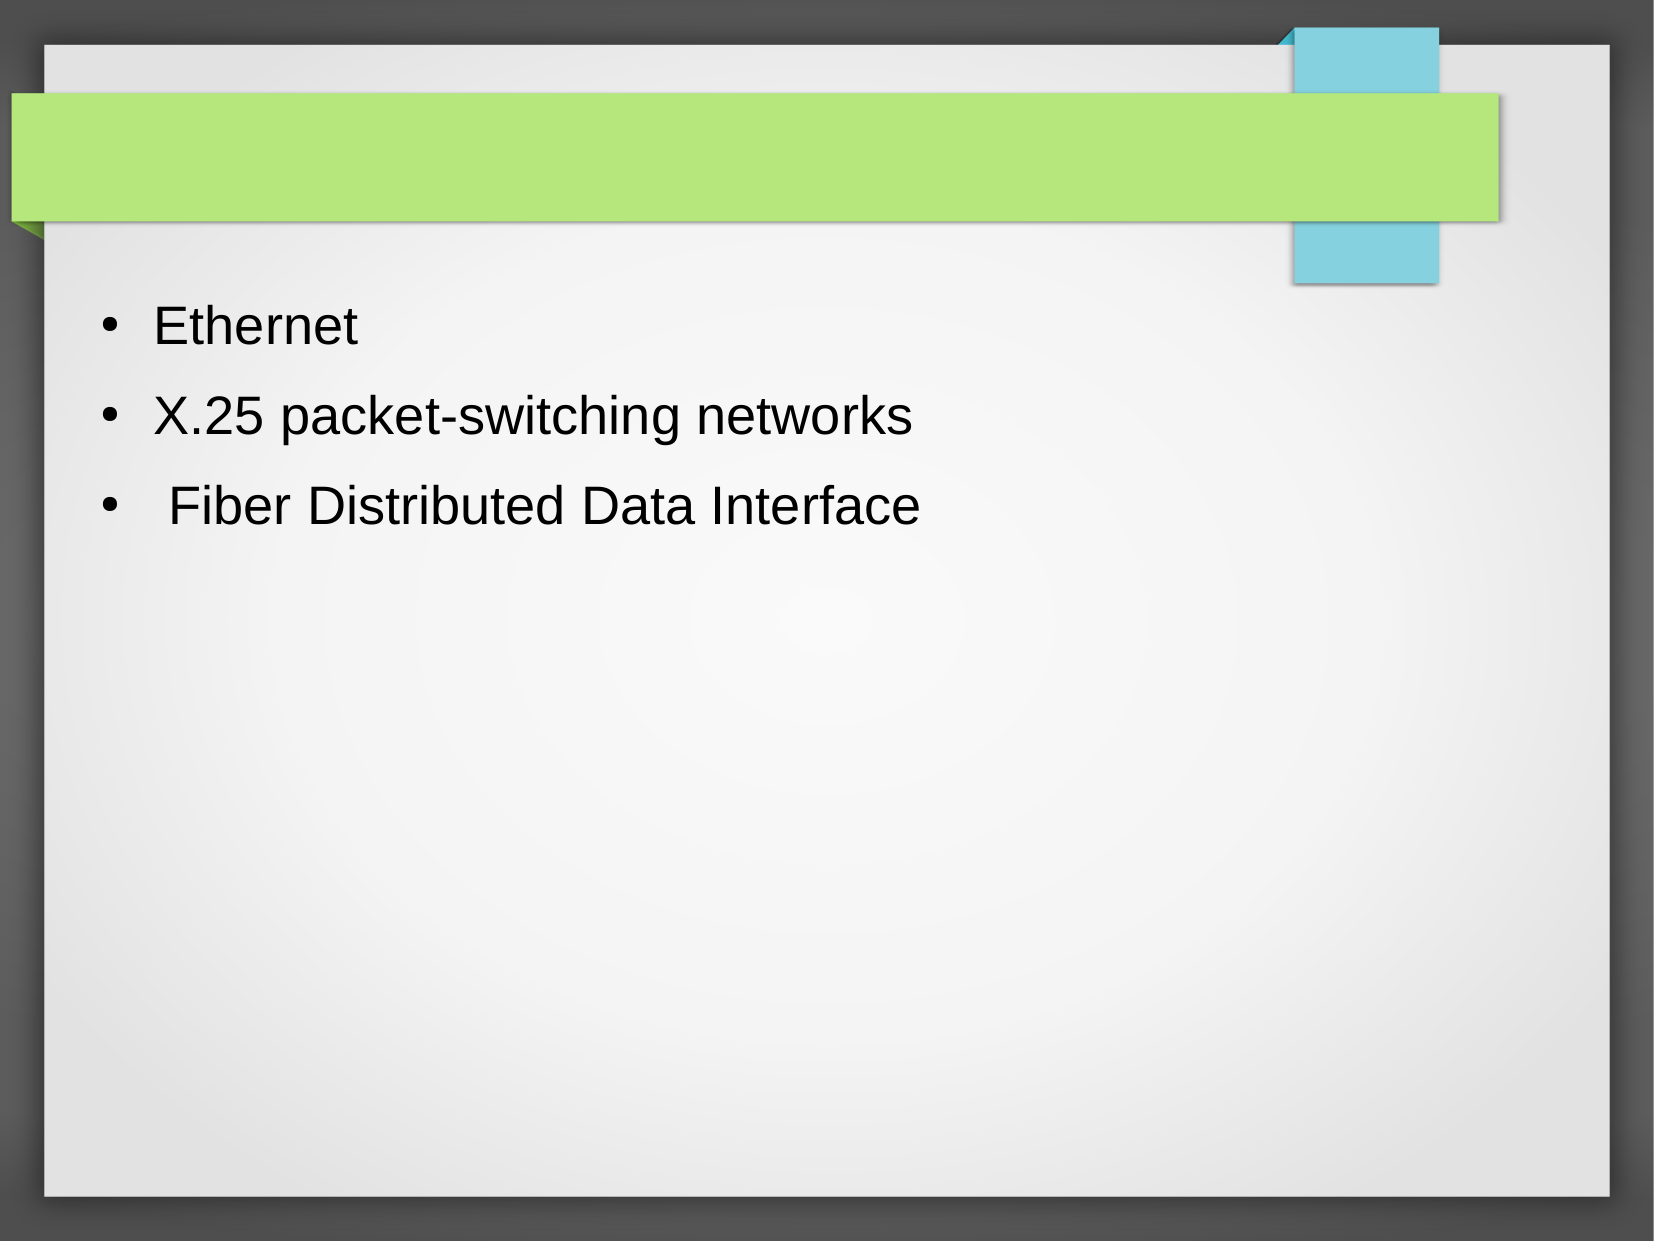

#
Ethernet
X.25 packet-switching networks
 Fiber Distributed Data Interface